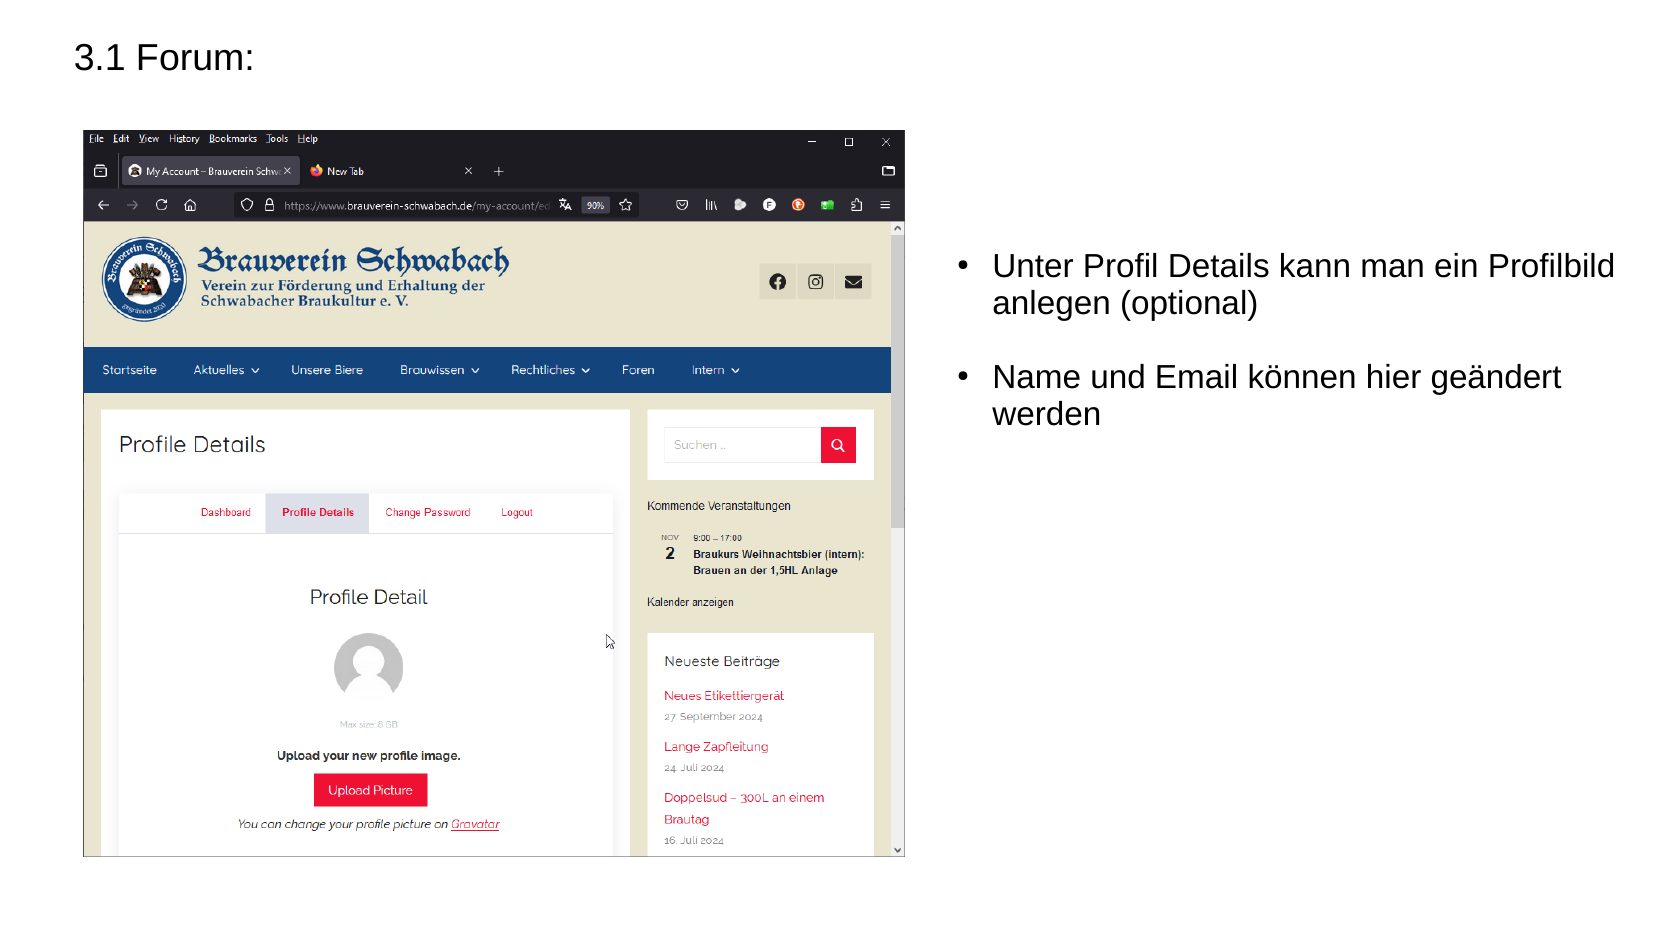

3.1 Forum:
Unter Profil Details kann man ein Profilbild anlegen (optional)
Name und Email können hier geändert werden